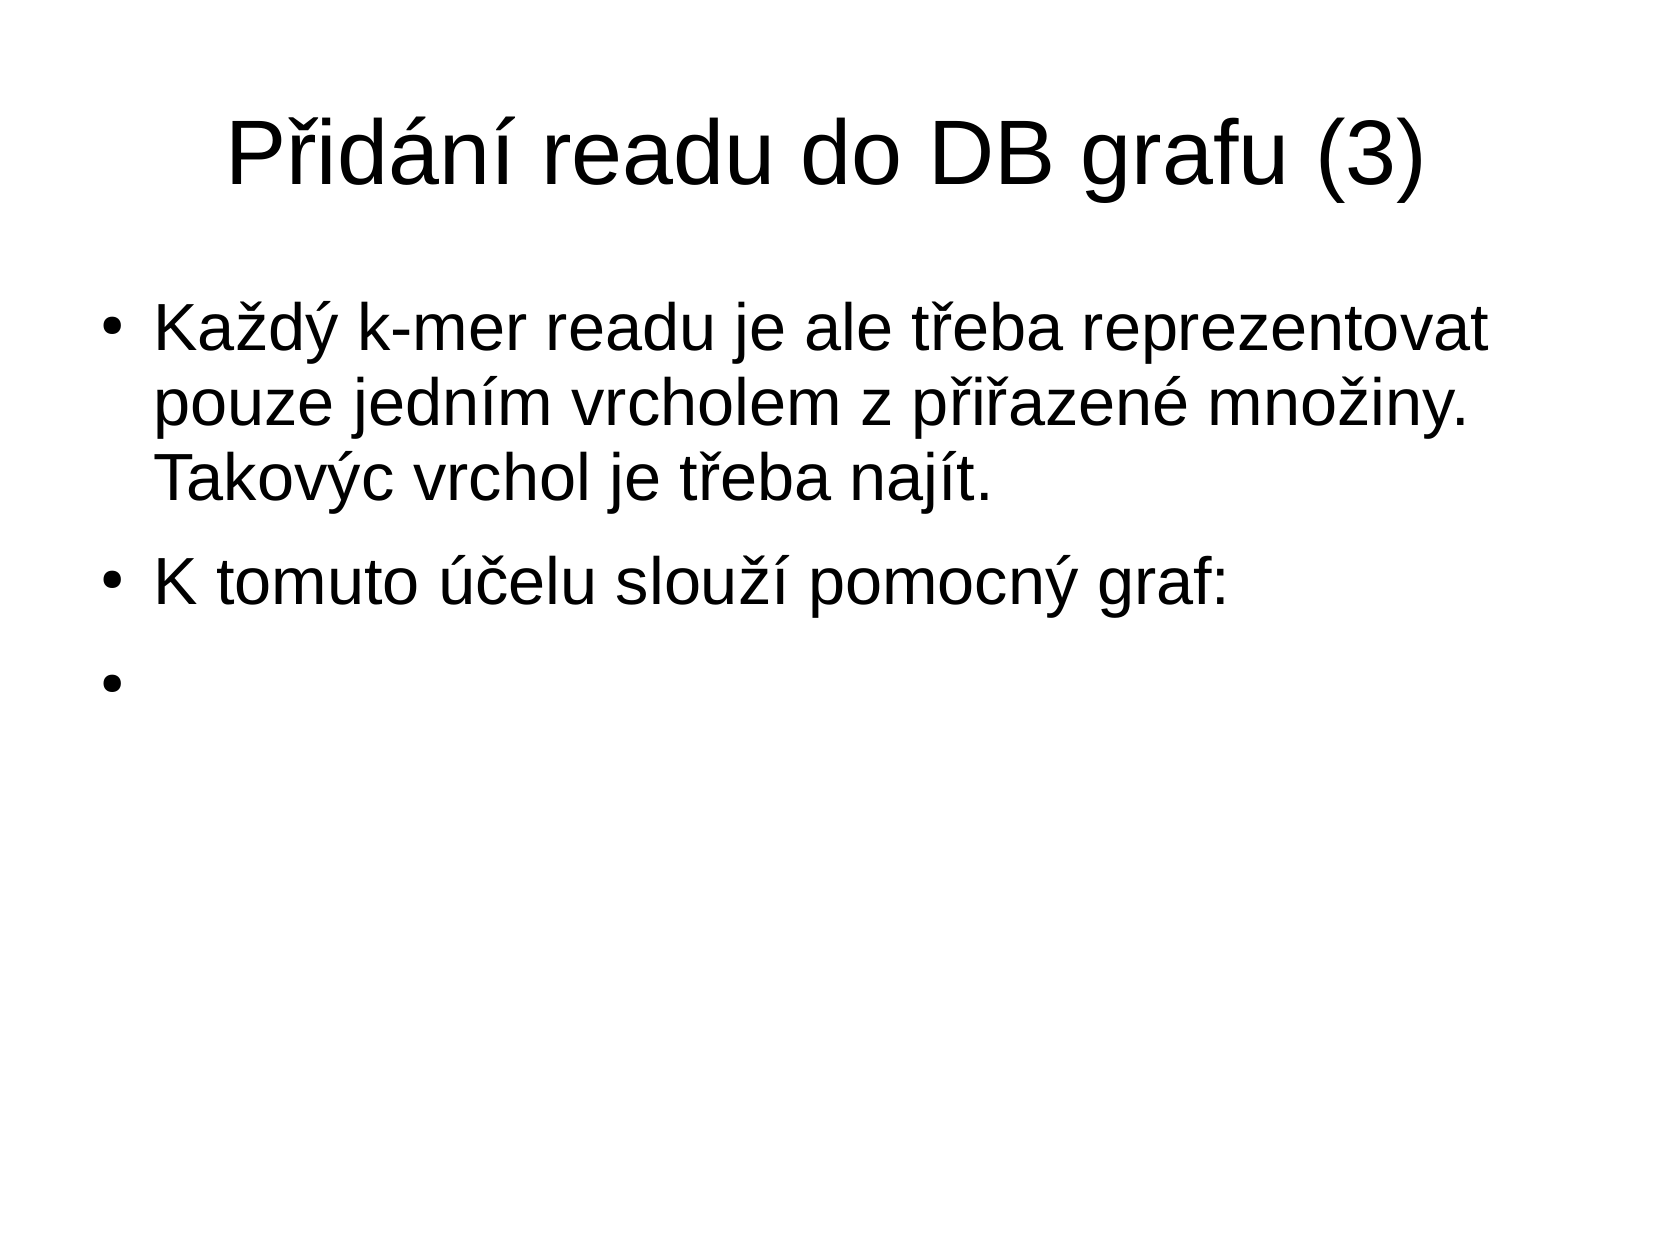

# Přidání readu do DB grafu (3)
Každý k-mer readu je ale třeba reprezentovat pouze jedním vrcholem z přiřazené množiny. Takovýc vrchol je třeba najít.
K tomuto účelu slouží pomocný graf: